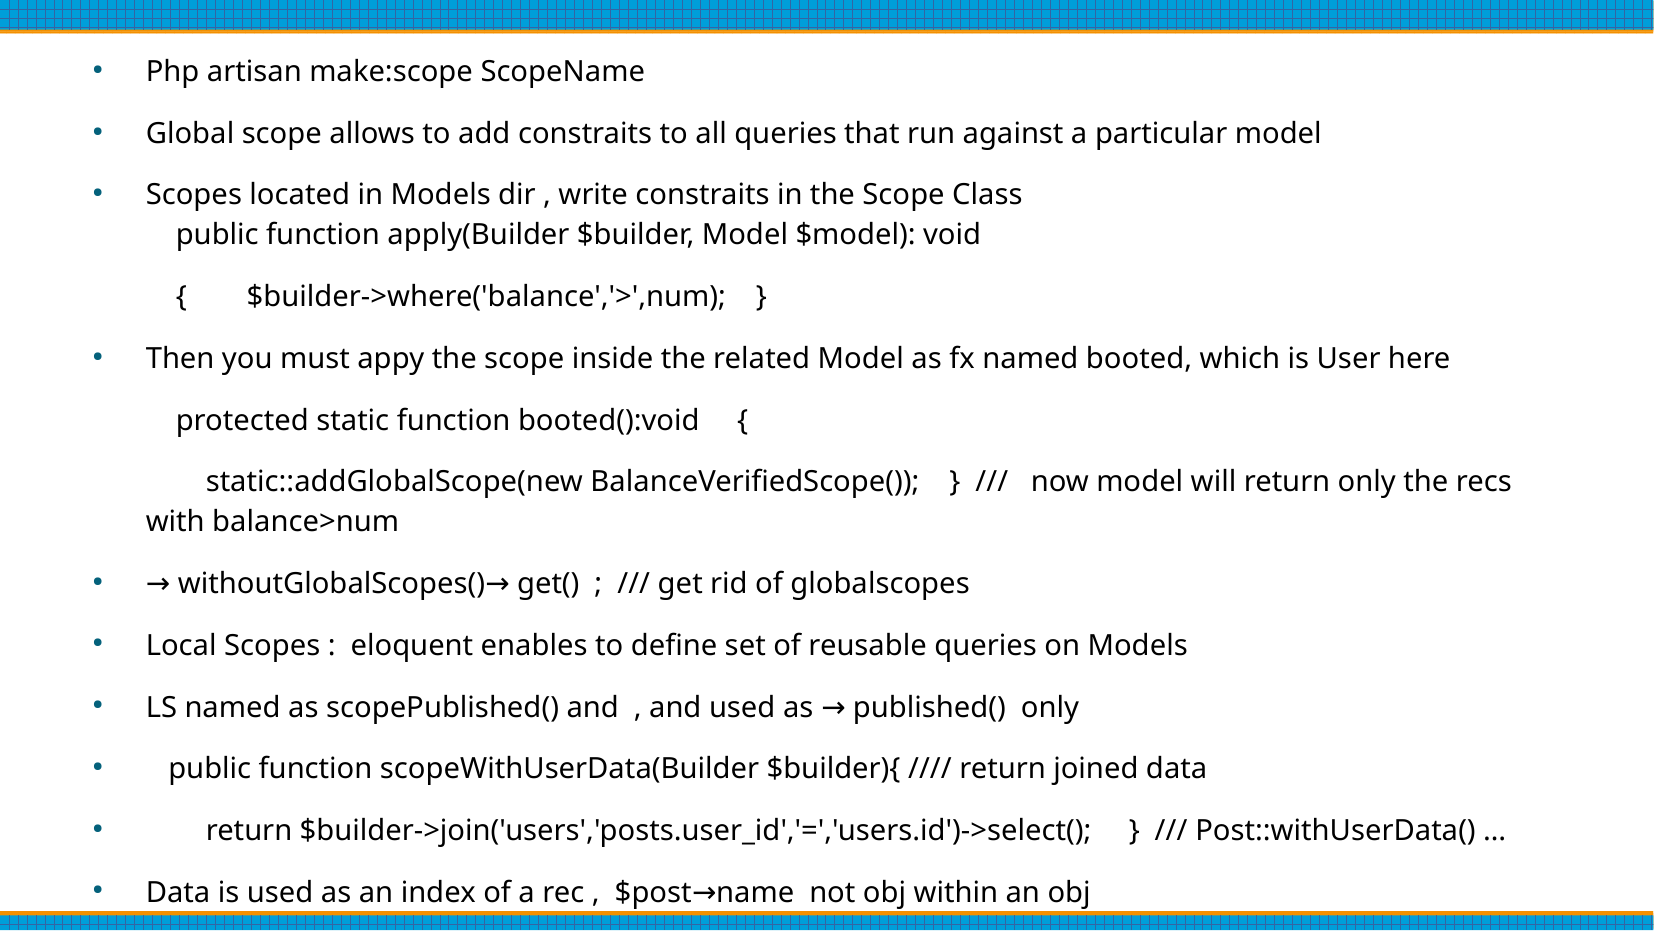

# Php artisan make:scope ScopeName
Global scope allows to add constraits to all queries that run against a particular model
Scopes located in Models dir , write constraits in the Scope Class
 public function apply(Builder $builder, Model $model): void
 { $builder->where('balance','>',num); }
Then you must appy the scope inside the related Model as fx named booted, which is User here
 protected static function booted():void {
 static::addGlobalScope(new BalanceVerifiedScope()); } /// now model will return only the recs with balance>num
→ withoutGlobalScopes()→ get() ; /// get rid of globalscopes
Local Scopes : eloquent enables to define set of reusable queries on Models
LS named as scopePublished() and , and used as → published() only
 public function scopeWithUserData(Builder $builder){ //// return joined data
 return $builder->join('users','posts.user_id','=','users.id')->select(); } /// Post::withUserData() …
Data is used as an index of a rec , $post→name not obj within an obj